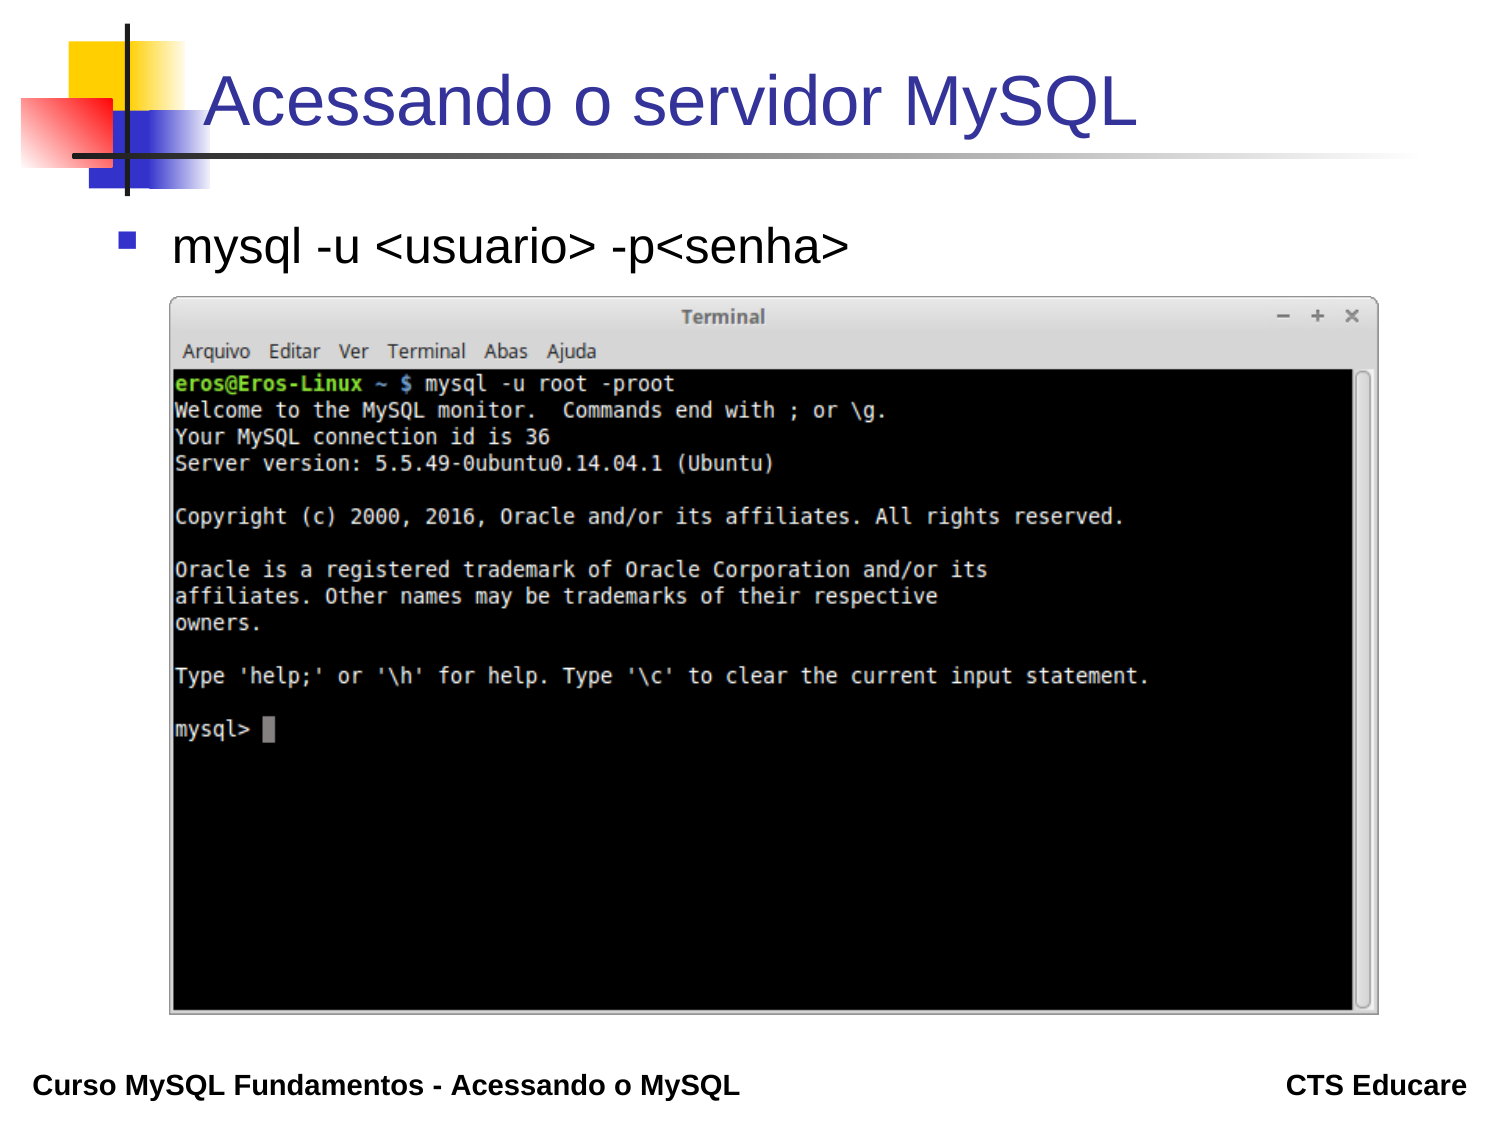

Acessando o servidor MySQL
mysql -u <usuario> -p<senha>